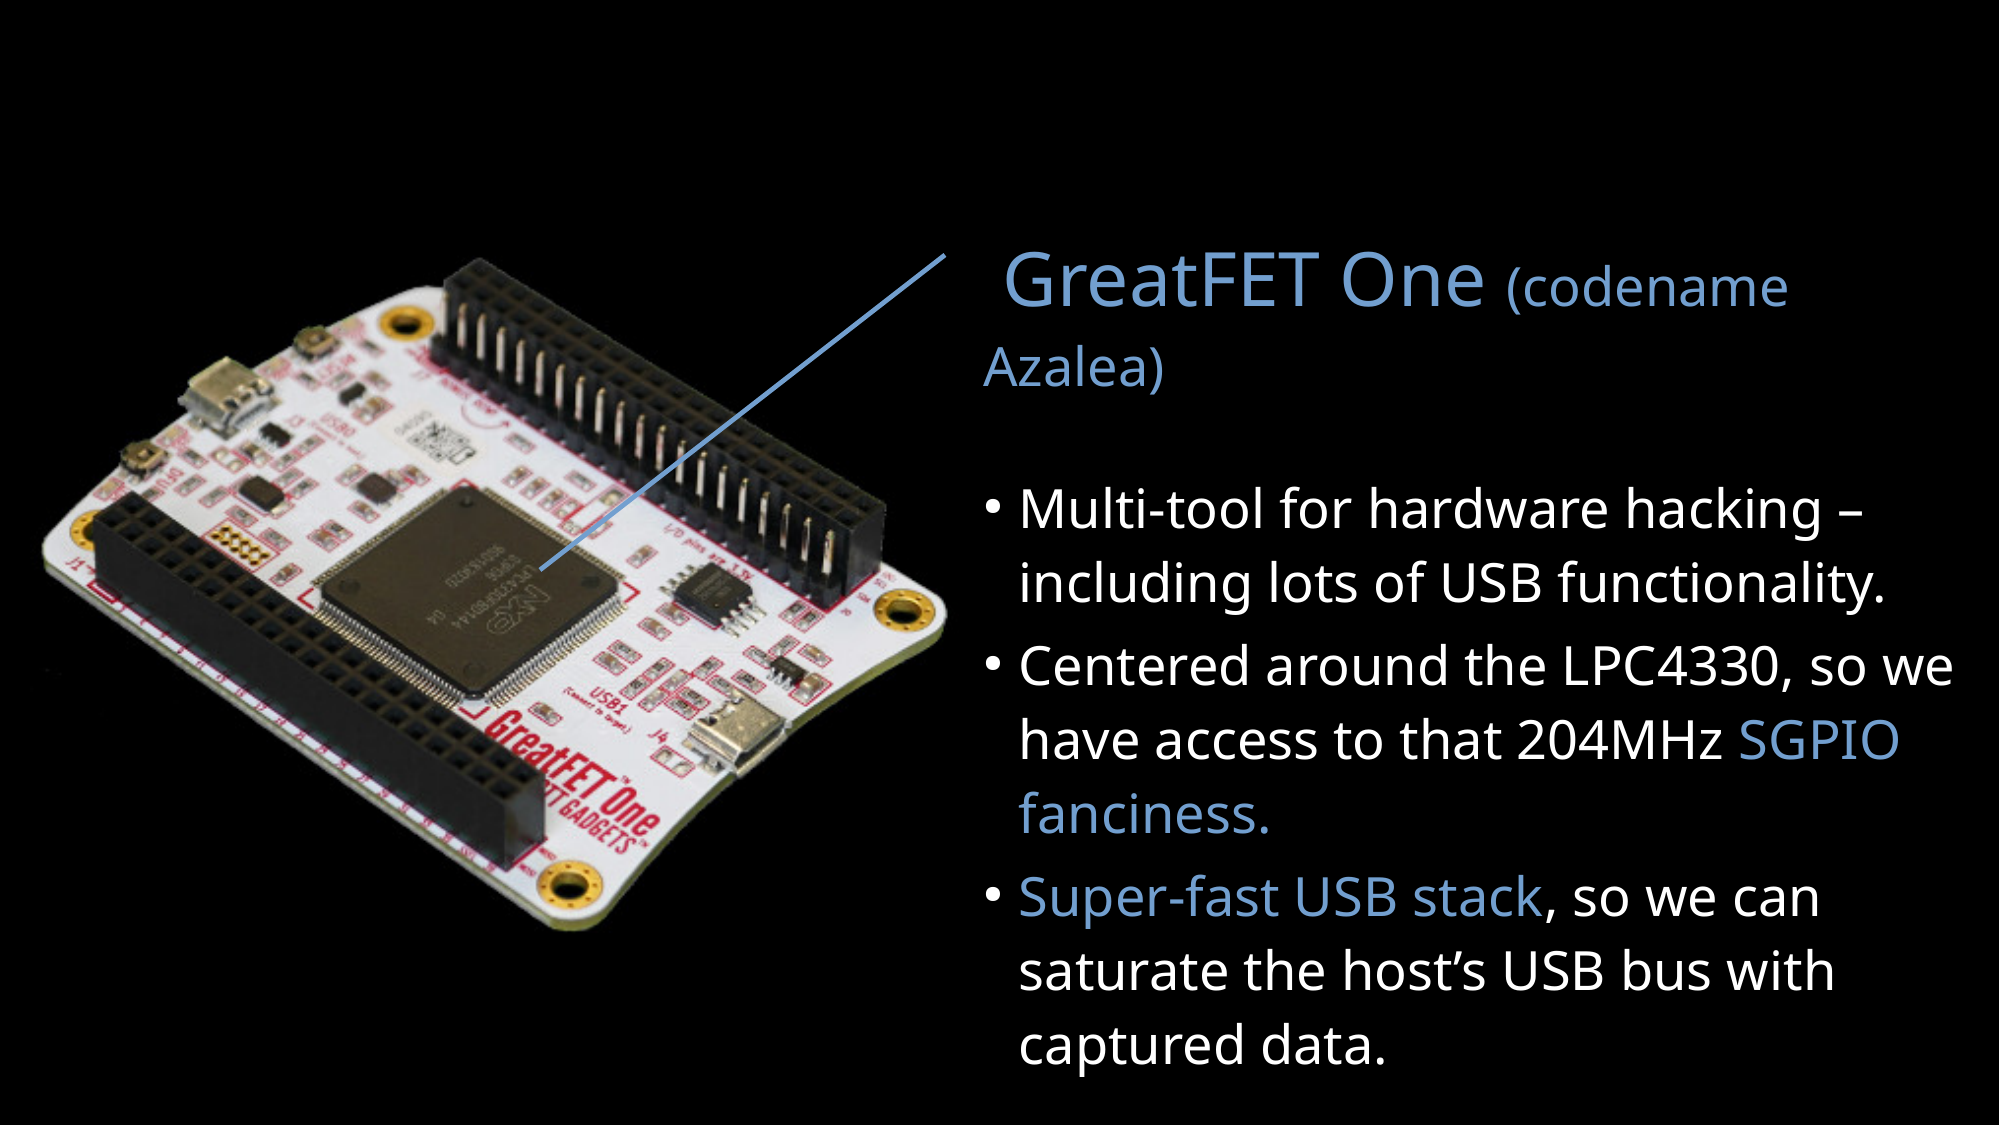

GreatFET One (codename Azalea)
Multi-tool for hardware hacking – including lots of USB functionality.
Centered around the LPC4330, so we have access to that 204MHz SGPIO fanciness.
Super-fast USB stack, so we can saturate the host’s USB bus with captured data.
Build them yourselves! Design files at https://github.com/greatfet-hardware